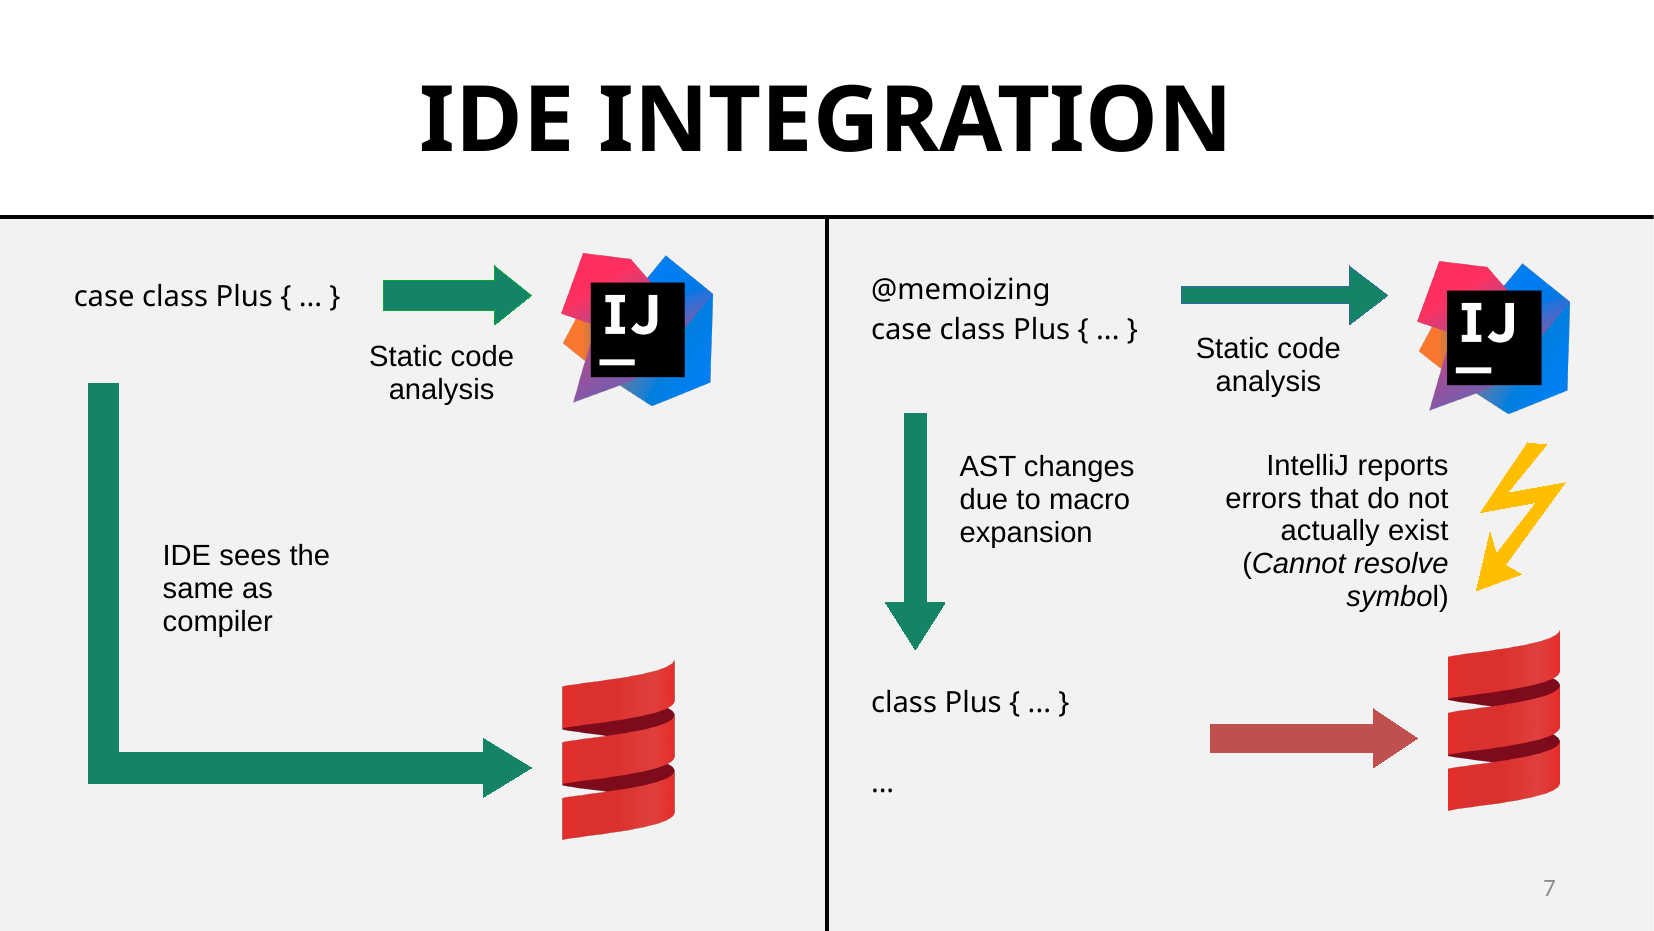

# IDE INTEGRATION
@memoizing
case class Plus { ... }
case class Plus { ... }
Static code analysis
Static code analysis
IntelliJ reports errors that do not actually exist
(Cannot resolve symbol)
AST changes due to macro
expansion
IDE sees the same as compiler
class Plus { ... }
...